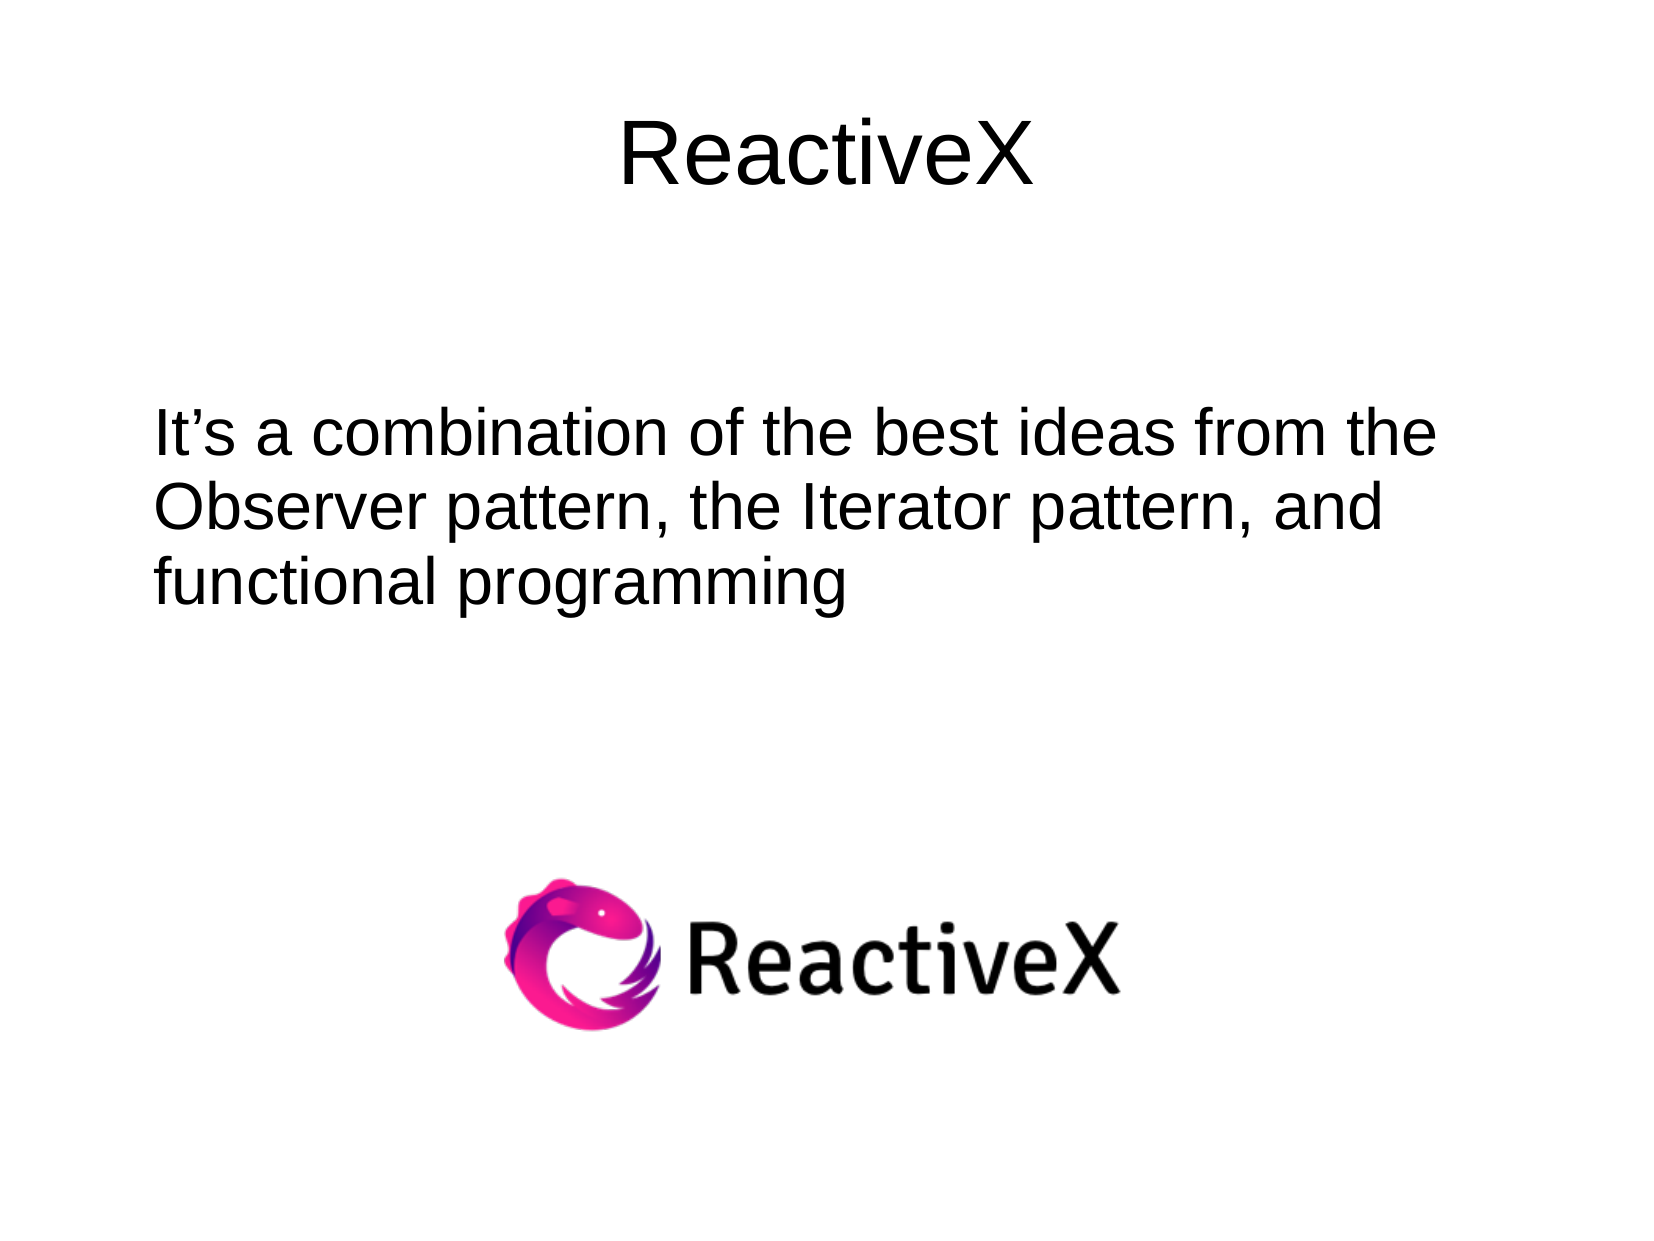

# ReactiveX
It’s a combination of the best ideas from the Observer pattern, the Iterator pattern, and functional programming